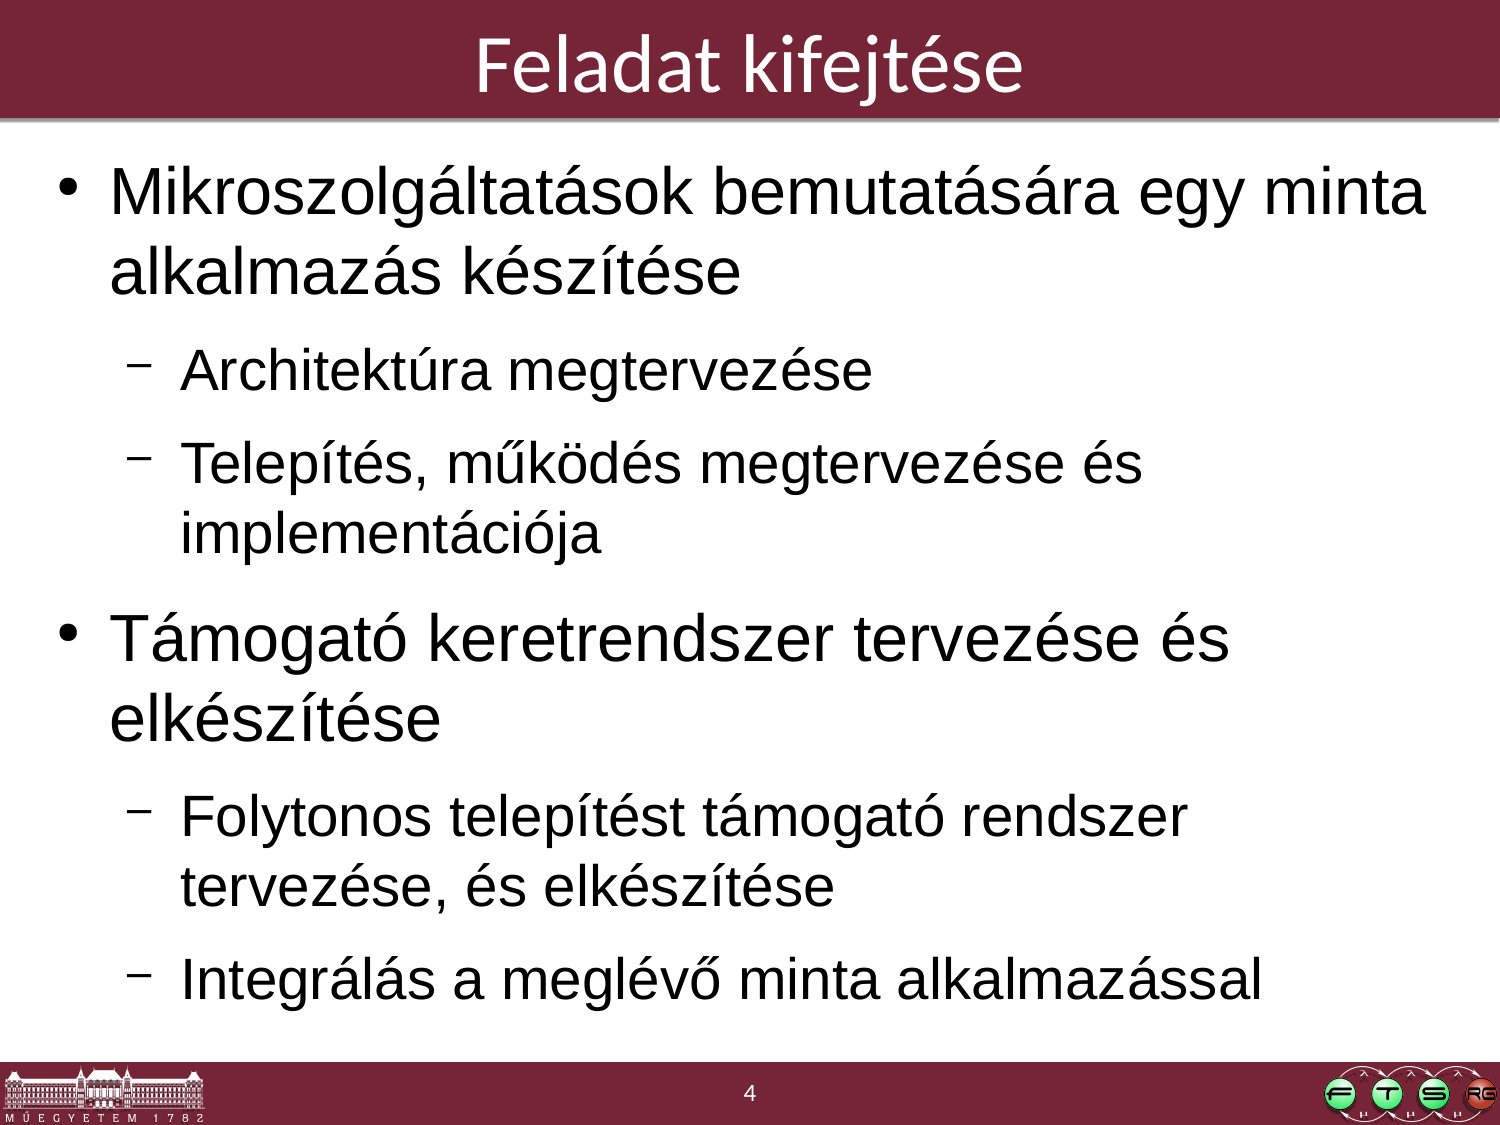

# Feladat kifejtése
Mikroszolgáltatások bemutatására egy minta alkalmazás készítése
Architektúra megtervezése
Telepítés, működés megtervezése és implementációja
Támogató keretrendszer tervezése és elkészítése
Folytonos telepítést támogató rendszer tervezése, és elkészítése
Integrálás a meglévő minta alkalmazással